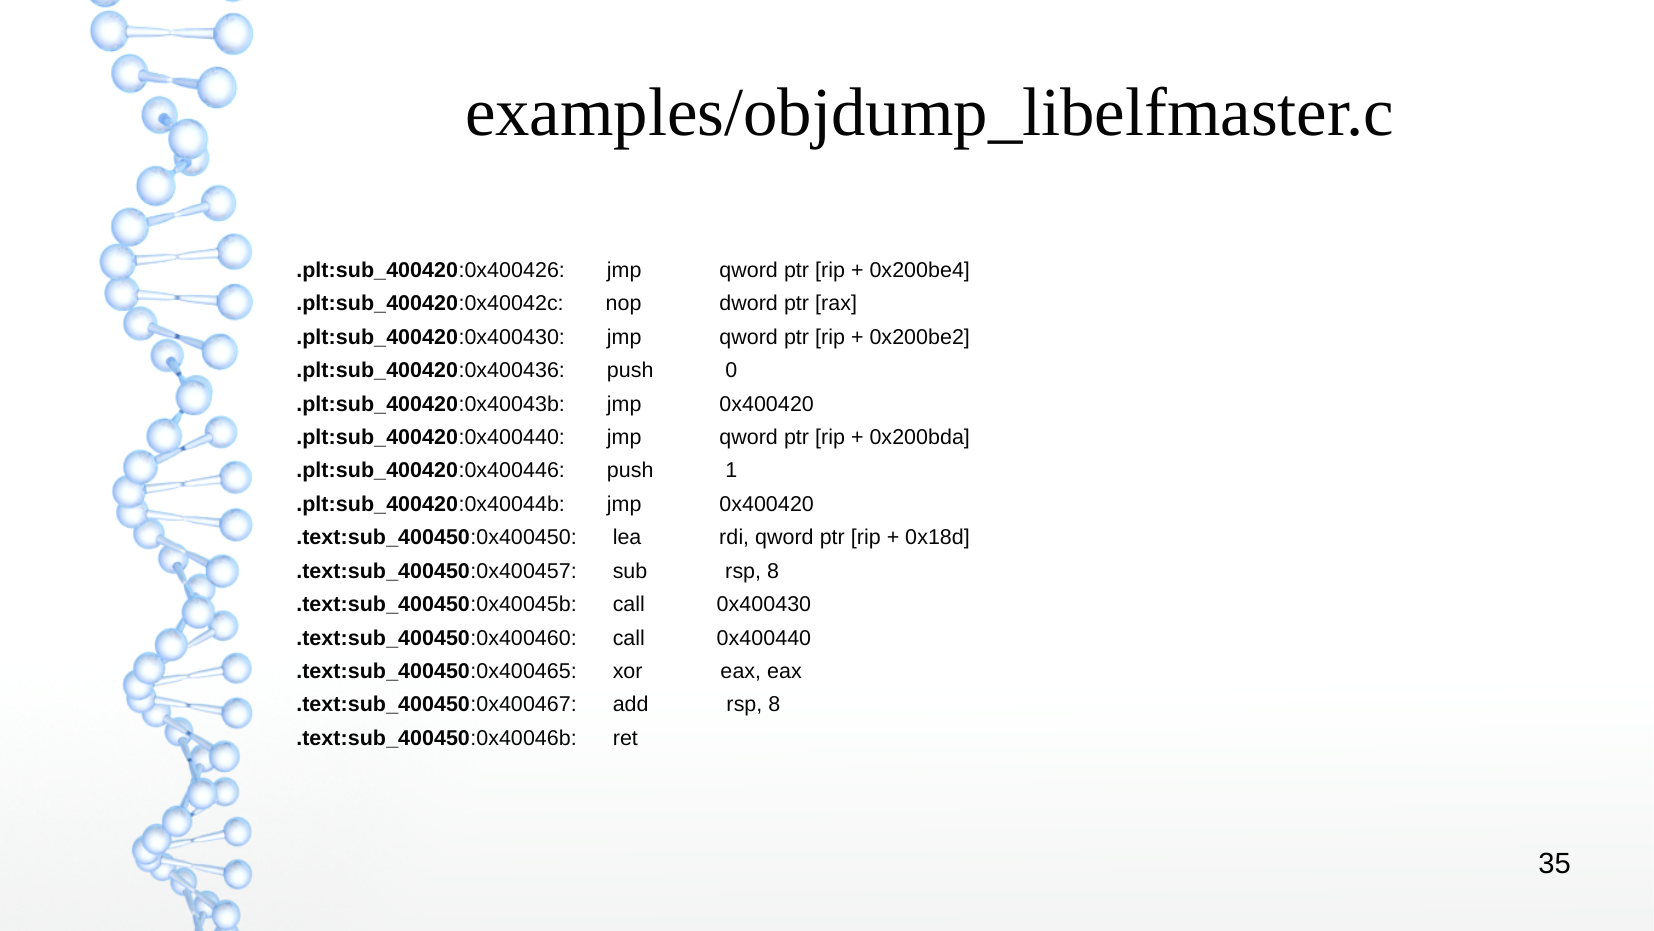

# examples/objdump_libelfmaster.c
.plt:sub_400420:0x400426: jmp qword ptr [rip + 0x200be4]
.plt:sub_400420:0x40042c: nop dword ptr [rax]
.plt:sub_400420:0x400430: jmp qword ptr [rip + 0x200be2]
.plt:sub_400420:0x400436: push 0
.plt:sub_400420:0x40043b: jmp 0x400420
.plt:sub_400420:0x400440: jmp qword ptr [rip + 0x200bda]
.plt:sub_400420:0x400446: push 1
.plt:sub_400420:0x40044b: jmp 0x400420
.text:sub_400450:0x400450: lea rdi, qword ptr [rip + 0x18d]
.text:sub_400450:0x400457: sub rsp, 8
.text:sub_400450:0x40045b: call 0x400430
.text:sub_400450:0x400460: call 0x400440
.text:sub_400450:0x400465: xor eax, eax
.text:sub_400450:0x400467: add rsp, 8
.text:sub_400450:0x40046b: ret
35